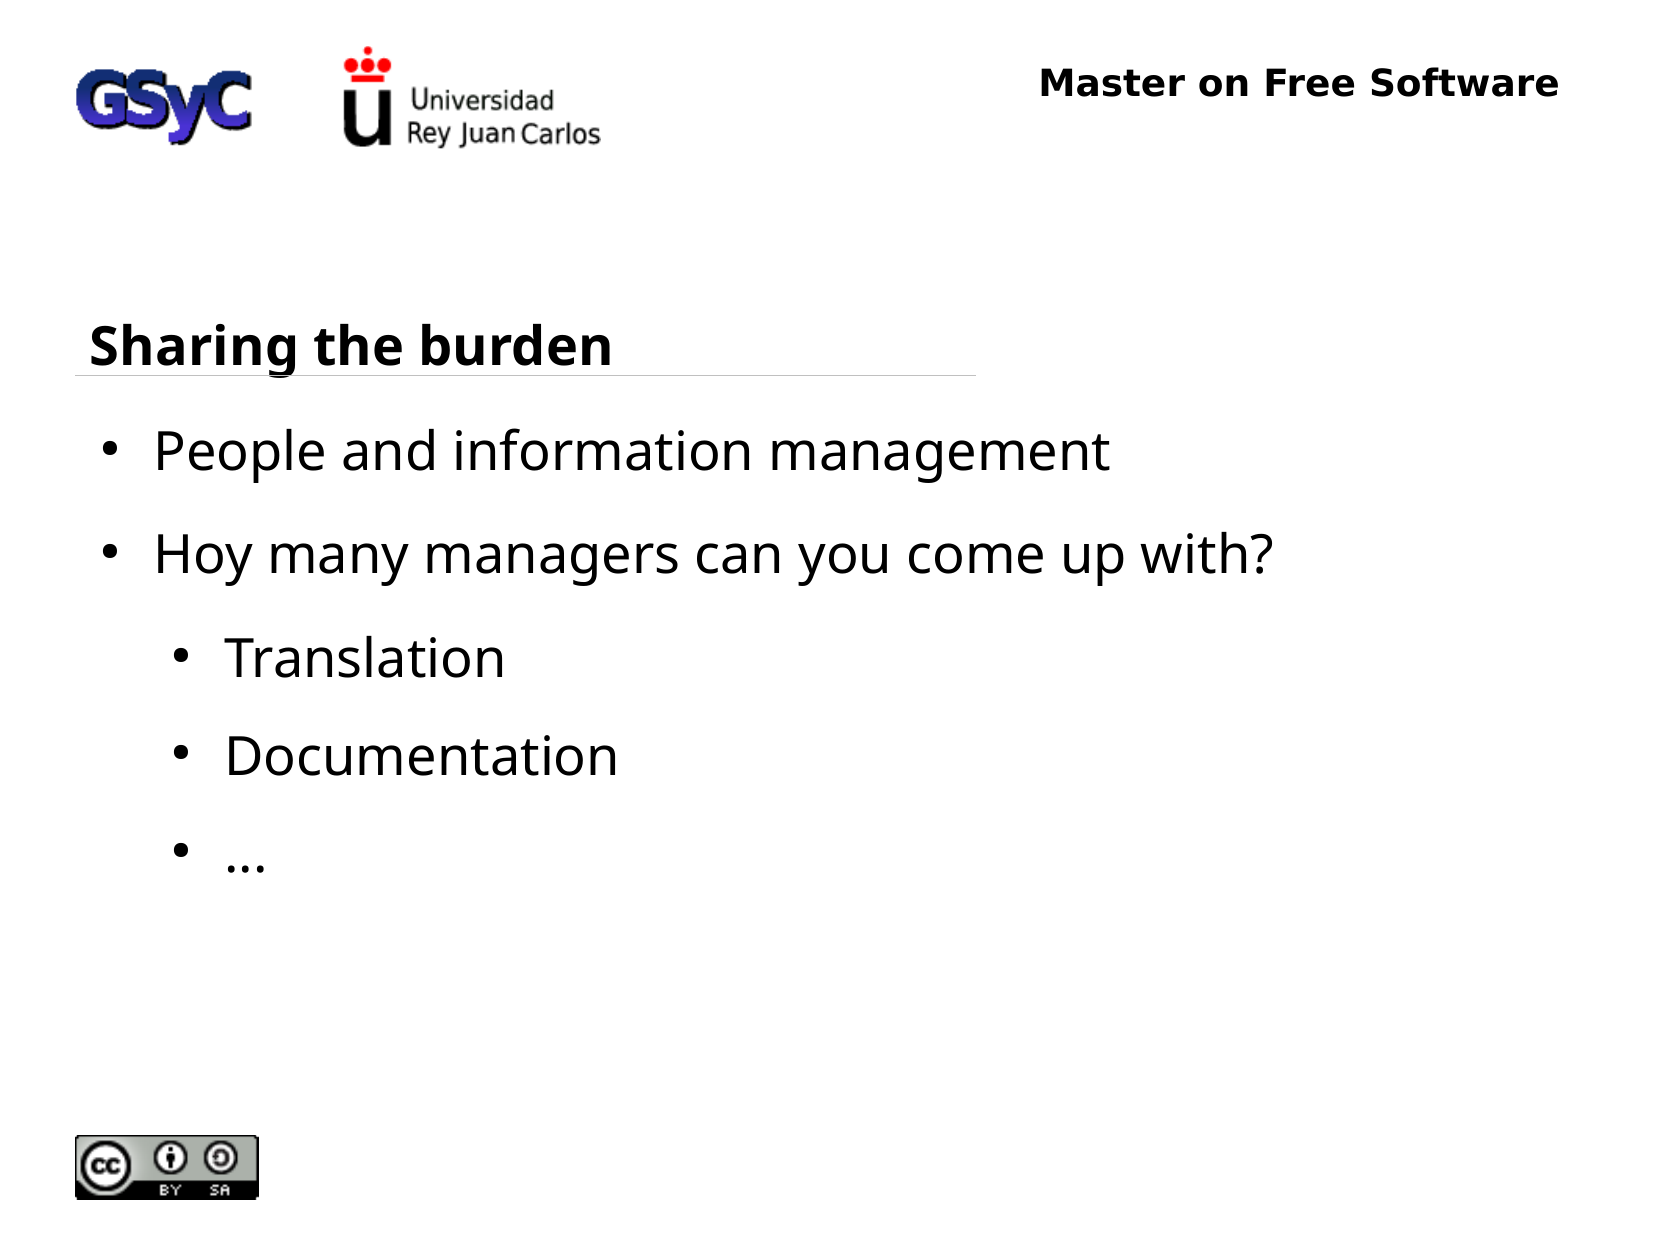

Sharing the burden
# People and information management
Hoy many managers can you come up with?
Translation
Documentation
...